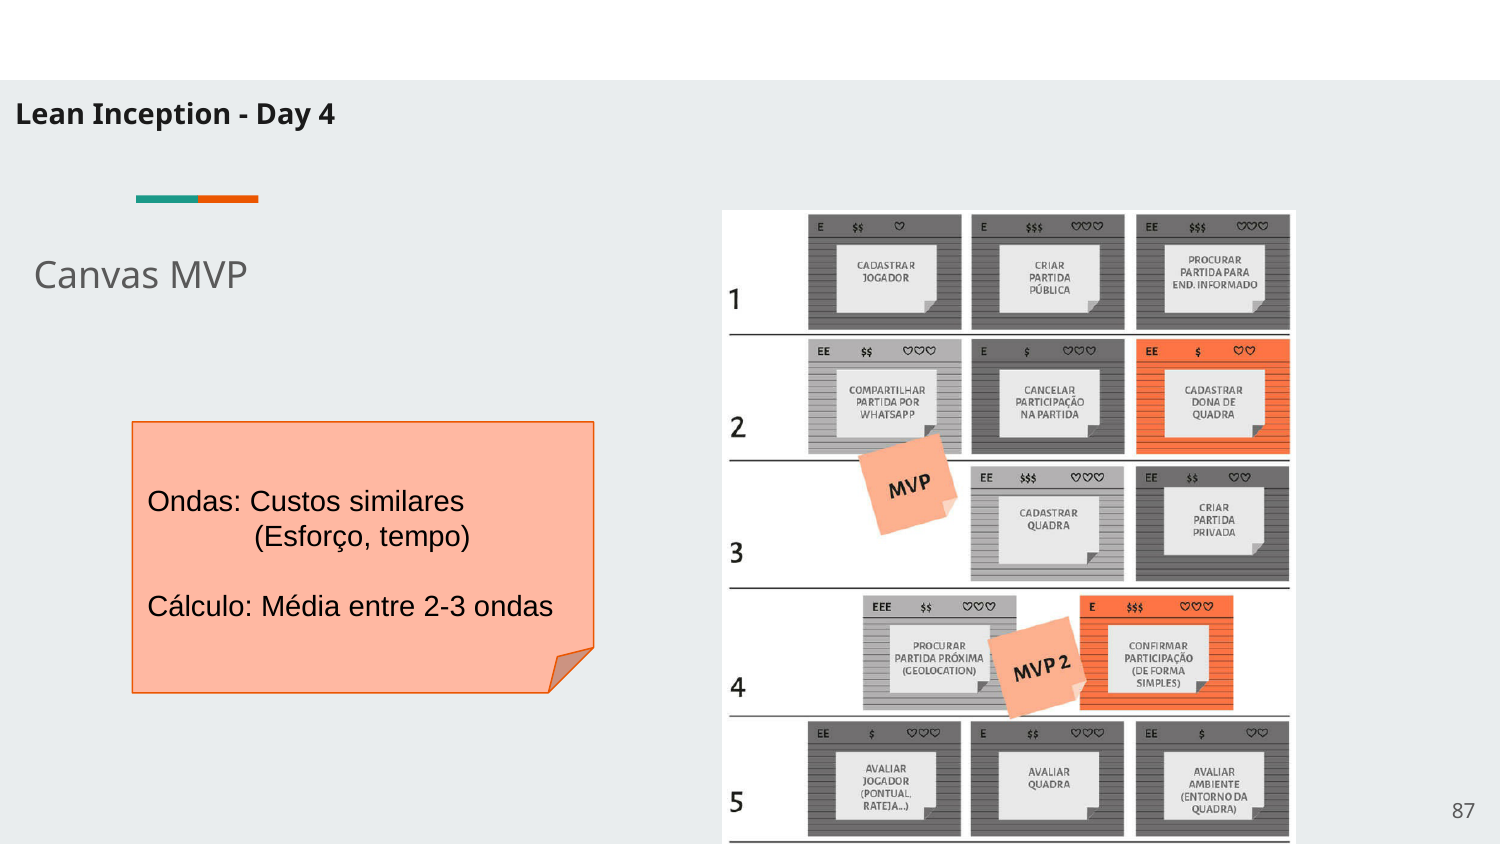

# Lean Inception - Day 4
Canvas MVP
Ondas: Custos similares
 (Esforço, tempo)
Cálculo: Média entre 2-3 ondas